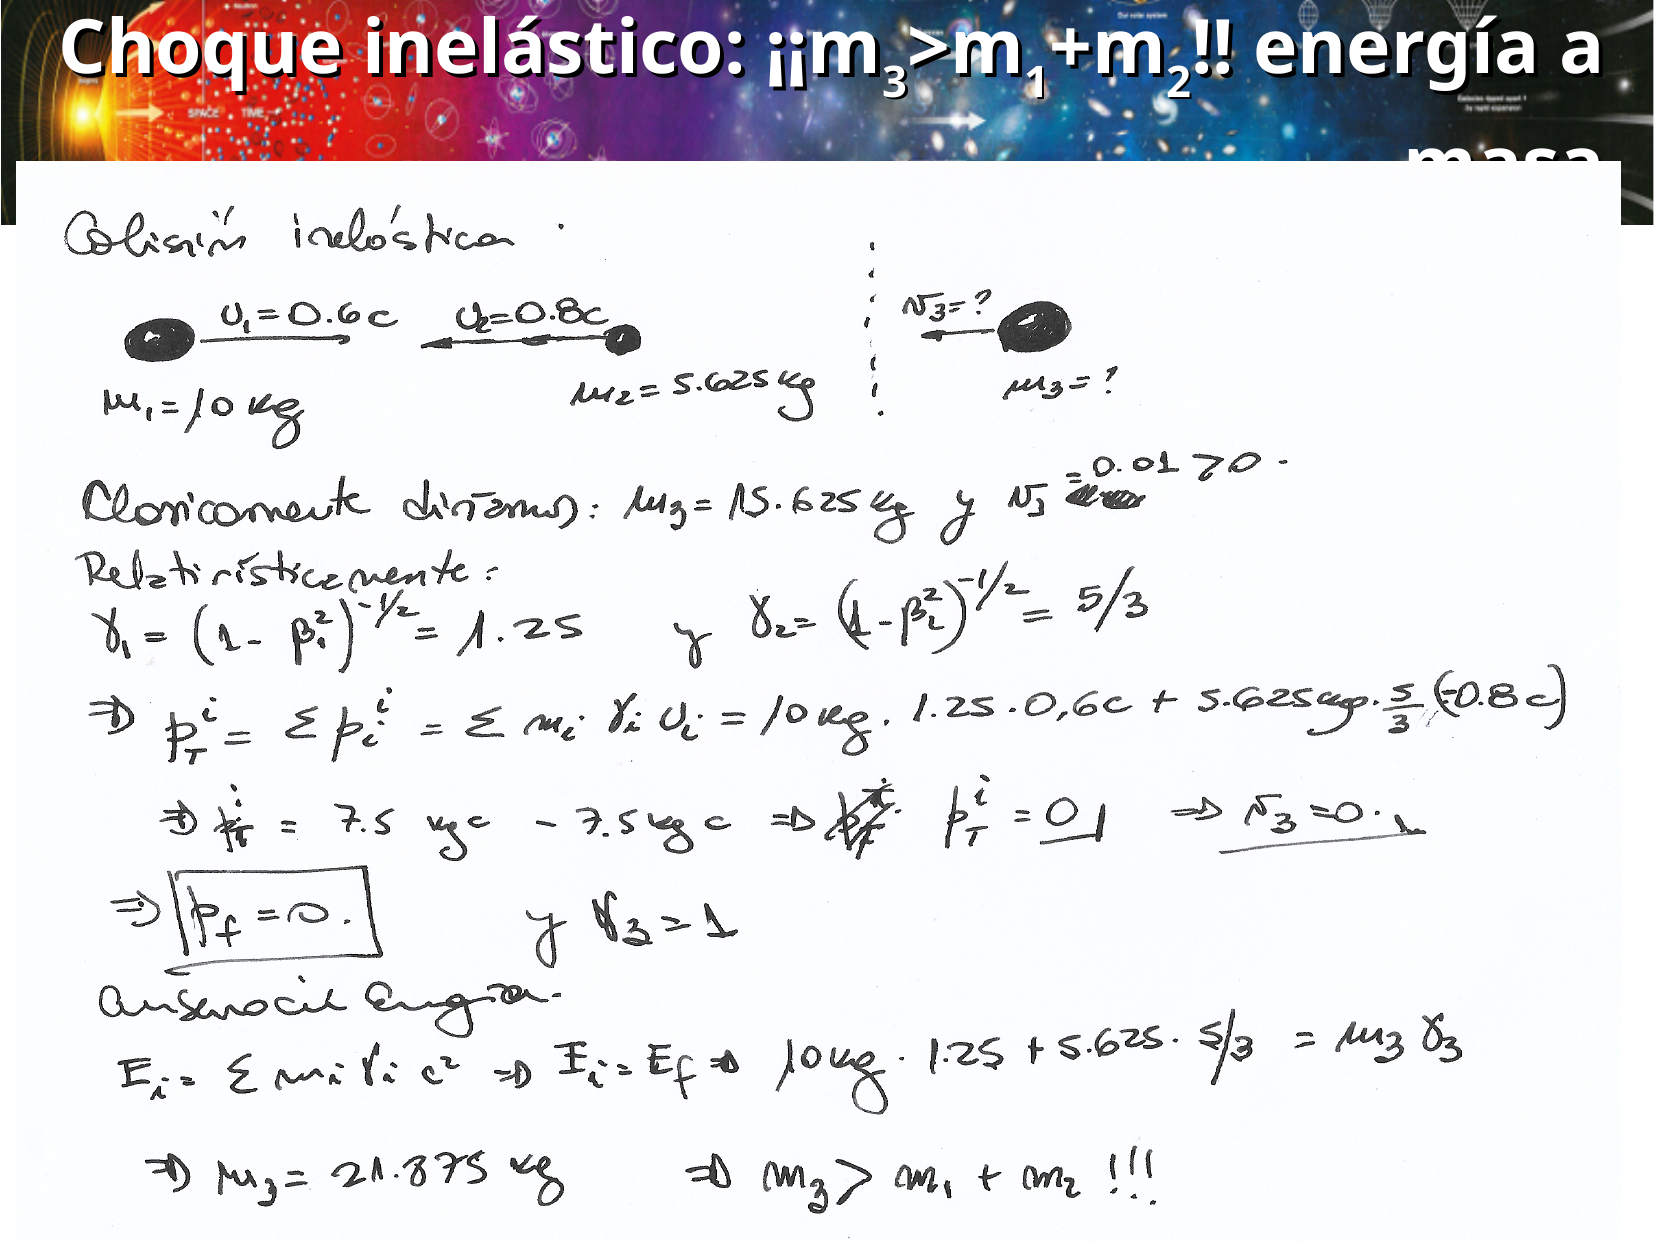

# Choque inelástico: ¡¡m3>m1+m2!! energía a masa
Ago 28, 2019
Asorey IPAC 2019 U01C03 03/16
25